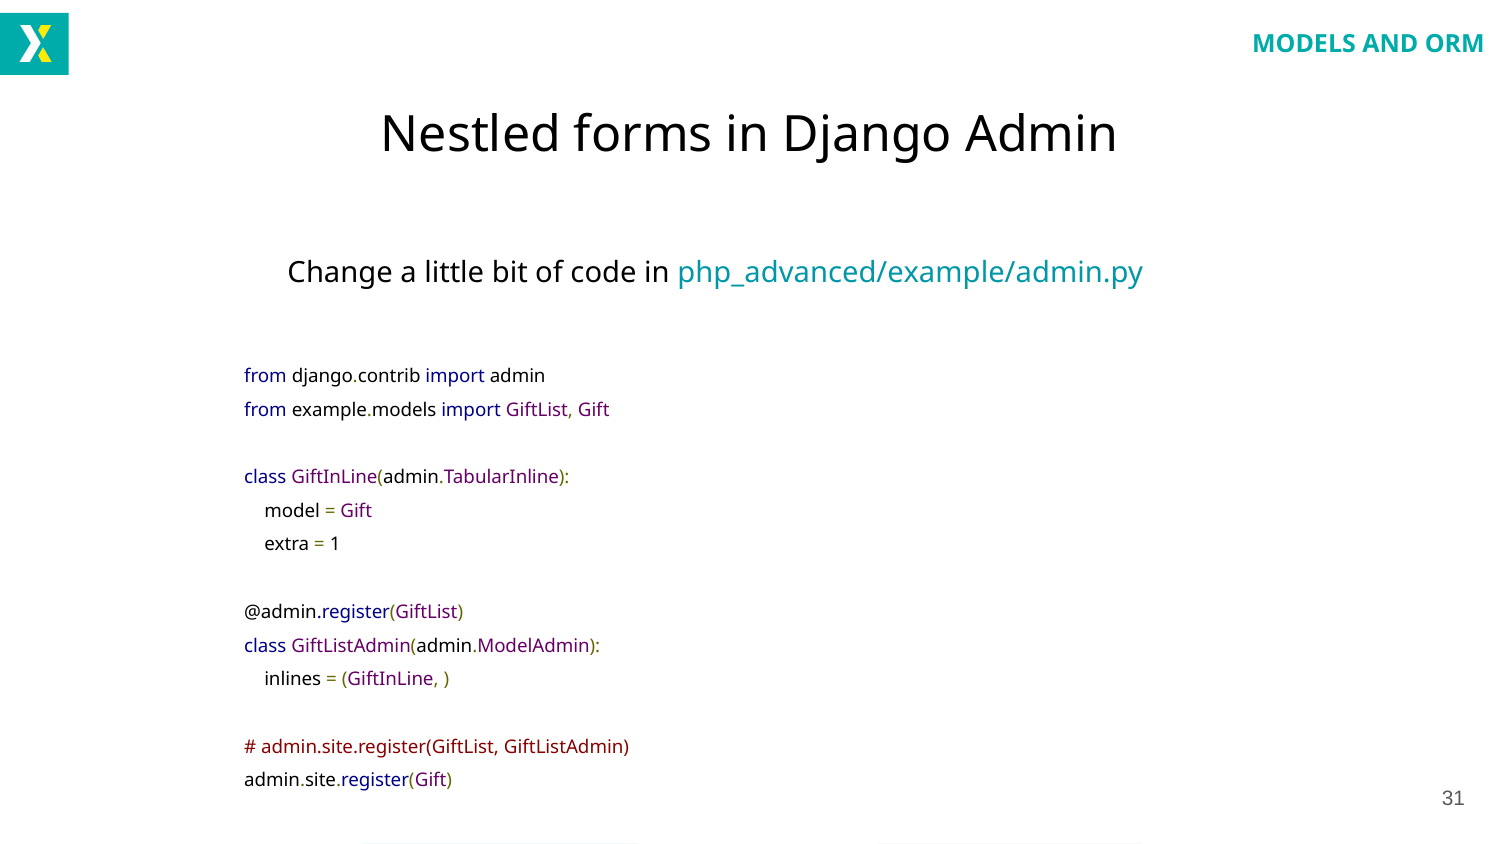

Nestled forms in Django Admin
Change a little bit of code in php_advanced/example/admin.py
from django.contrib import admin
from example.models import GiftList, Gift
class GiftInLine(admin.TabularInline):
 model = Gift
 extra = 1
@admin.register(GiftList)
class GiftListAdmin(admin.ModelAdmin):
 inlines = (GiftInLine, )
# admin.site.register(GiftList, GiftListAdmin)
admin.site.register(Gift)